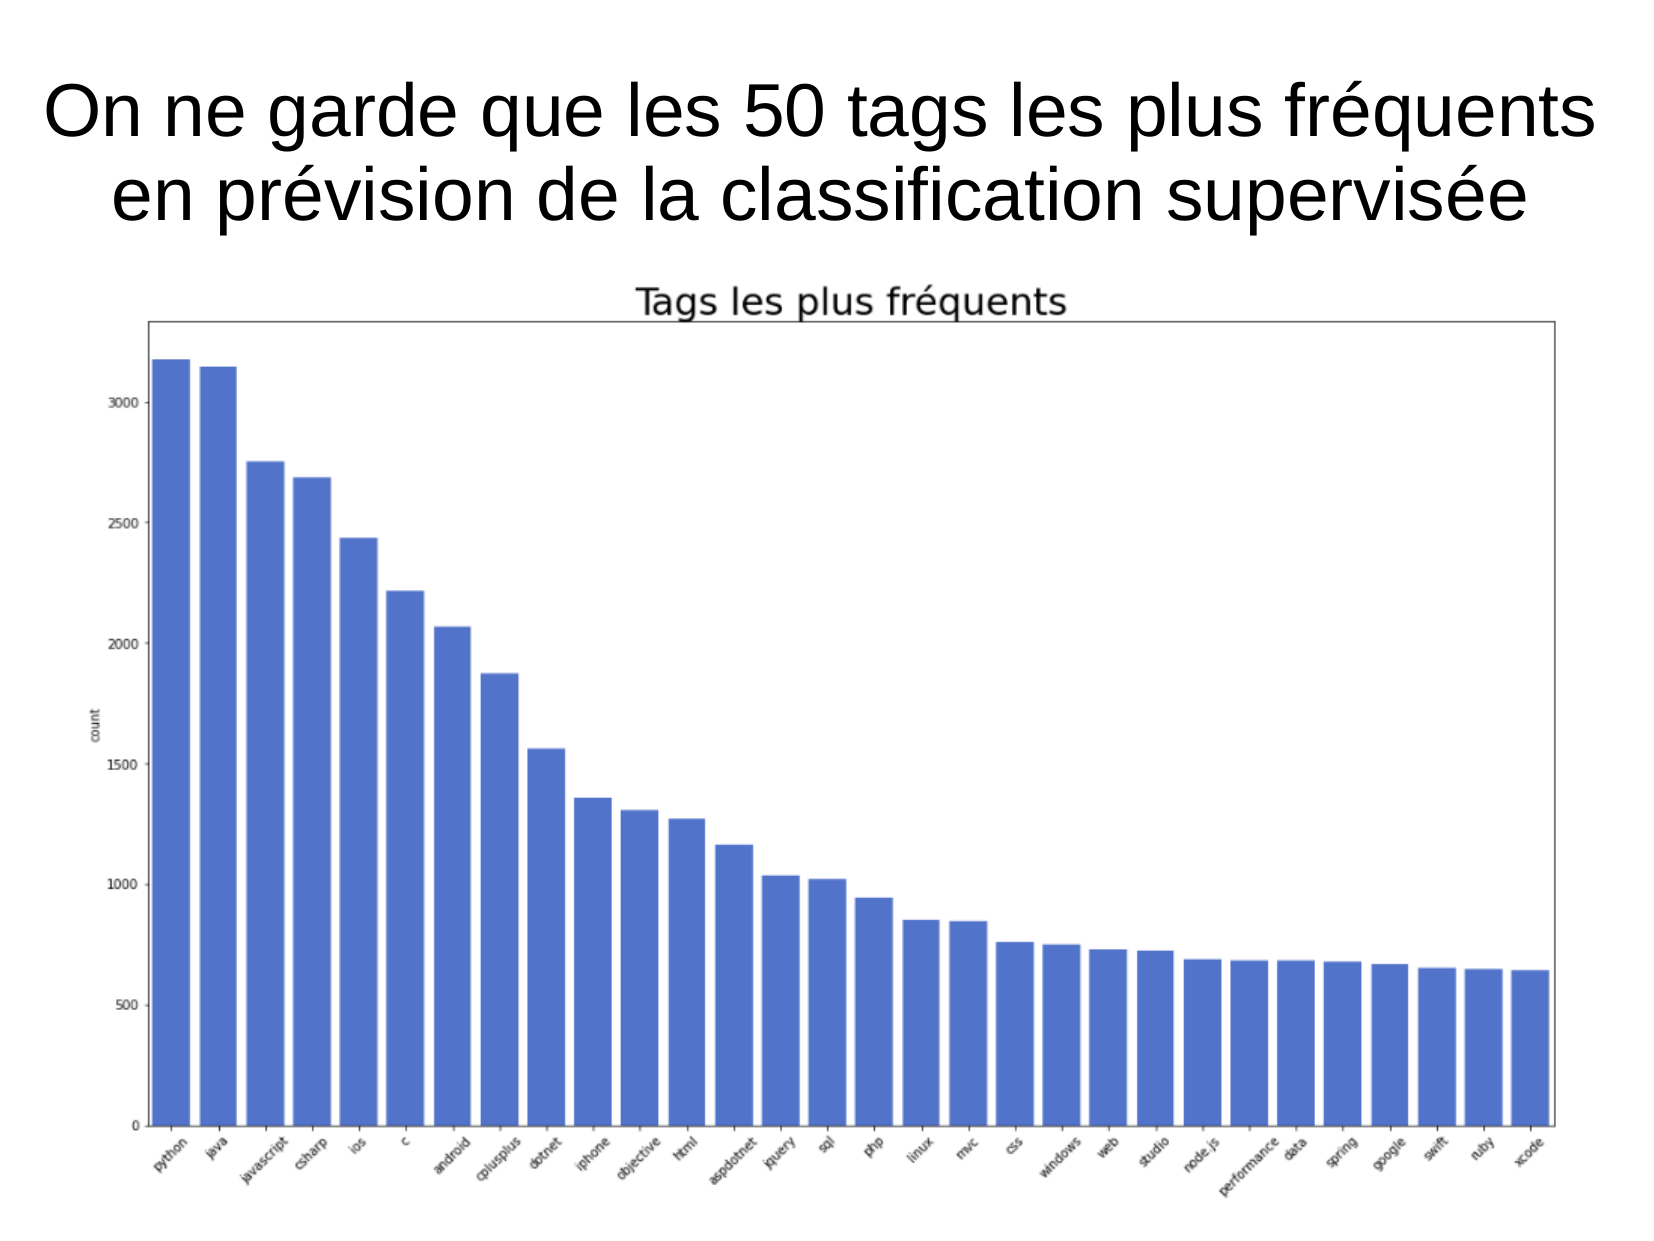

# On ne garde que les 50 tags les plus fréquents en prévision de la classification supervisée